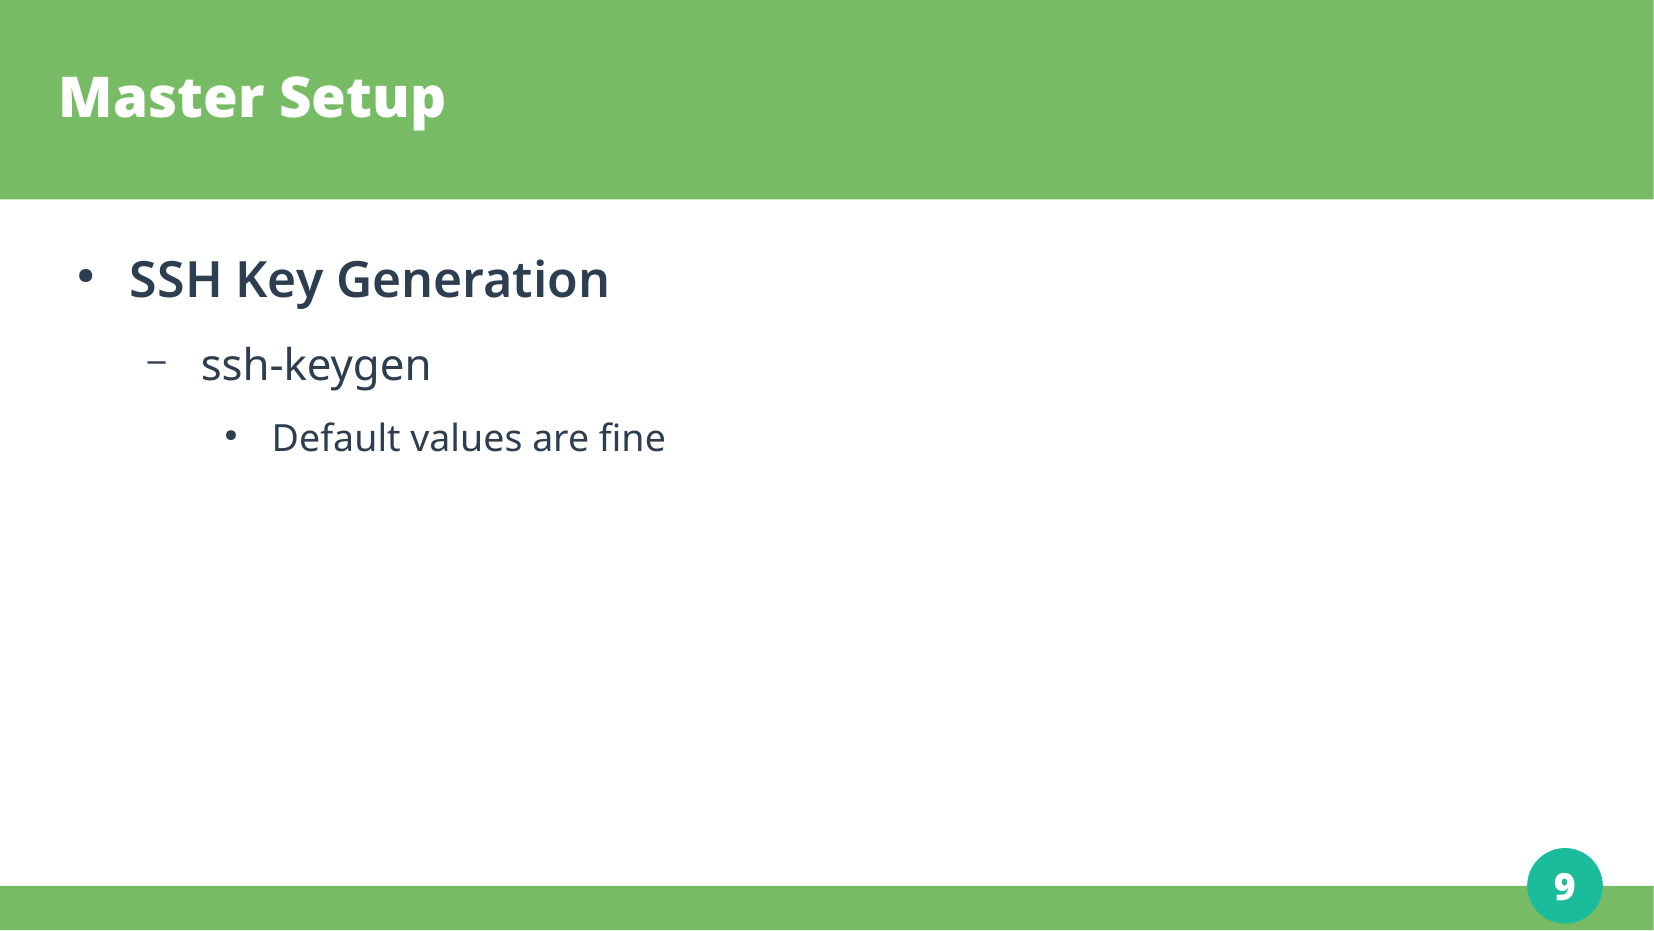

# Master Setup
SSH Key Generation
ssh-keygen
Default values are fine